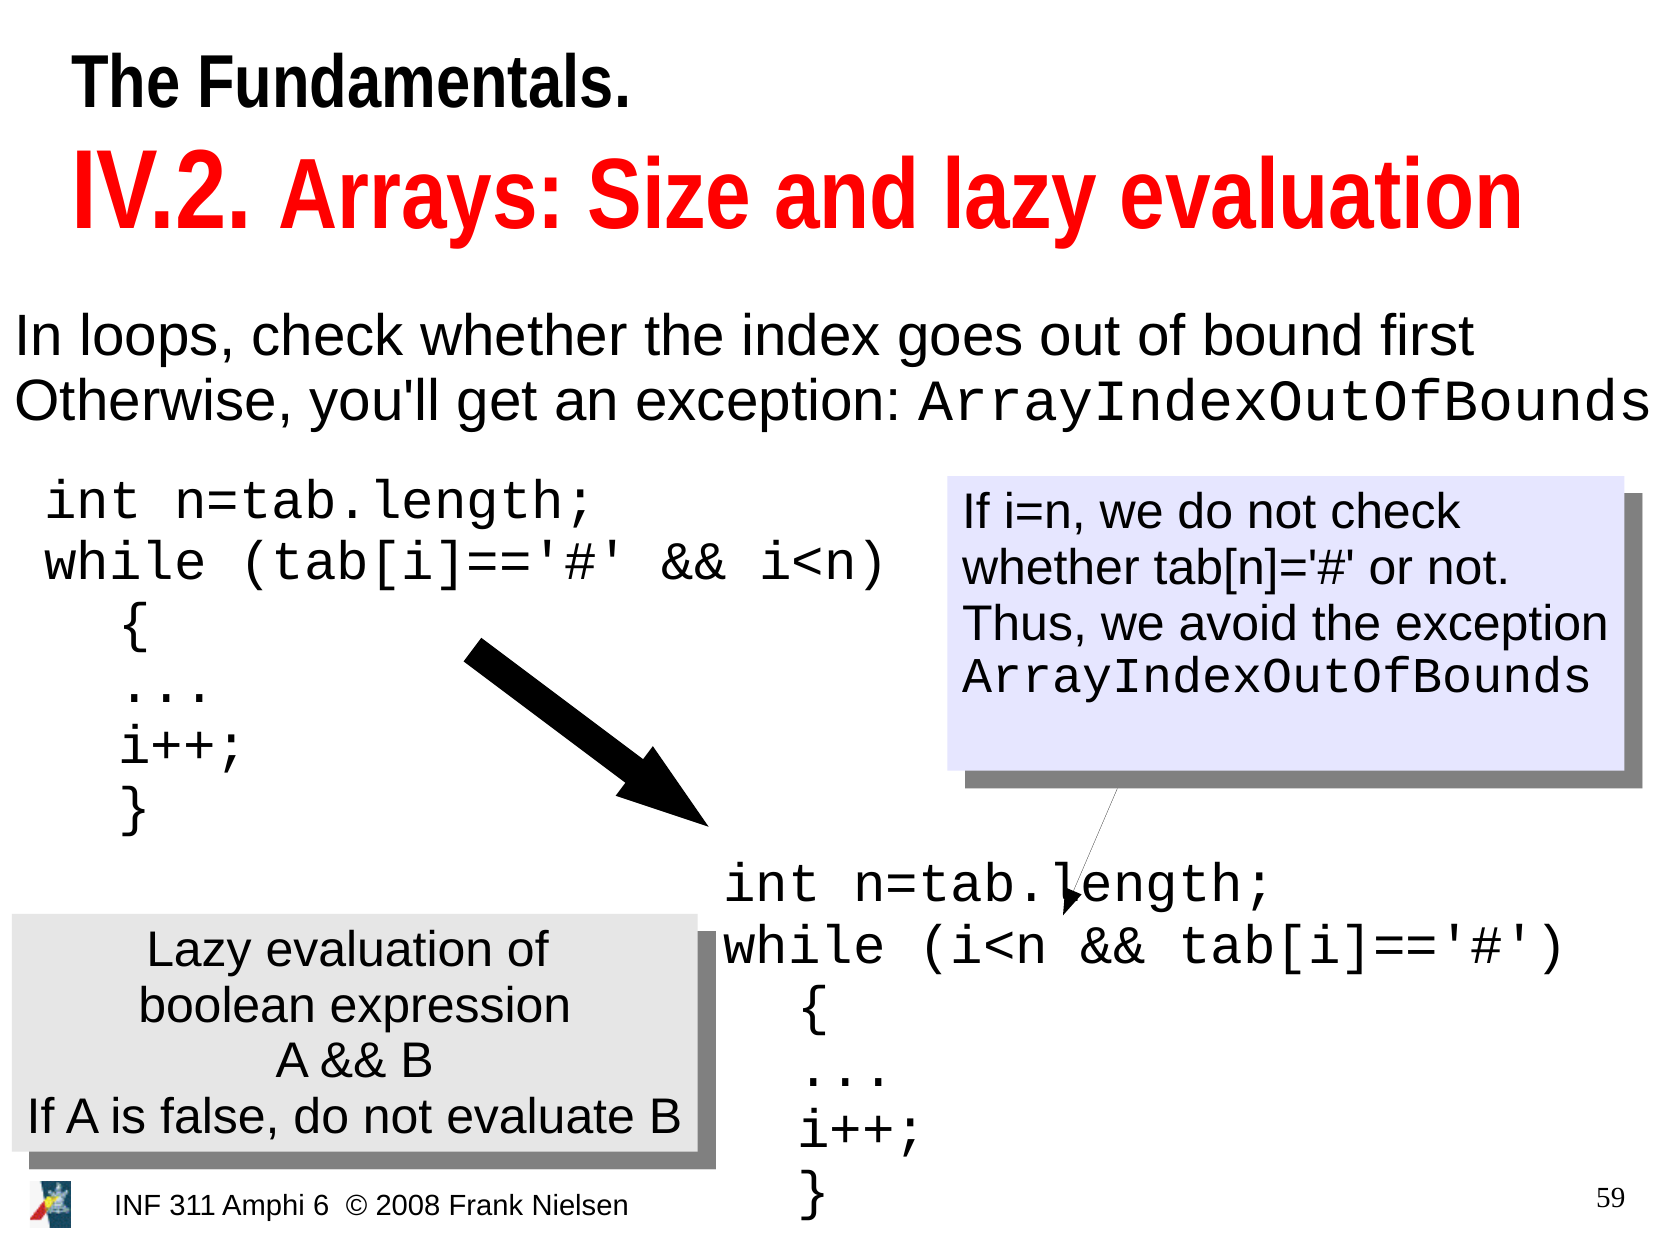

The Fundamentals.
IV.2. Arrays: Size and lazy evaluation
In loops, check whether the index goes out of bound first
Otherwise, you'll get an exception: ArrayIndexOutOfBounds
int n=tab.length;
while (tab[i]=='#' && i<n)
	{
	...
	i++;
	}
If i=n, we do not check
whether tab[n]='#' or not.
Thus, we avoid the exception
ArrayIndexOutOfBounds
int n=tab.length;
while (i<n && tab[i]=='#')
	{
	...
	i++;
	}
Lazy evaluation of
boolean expression
A && B
If A is false, do not evaluate B